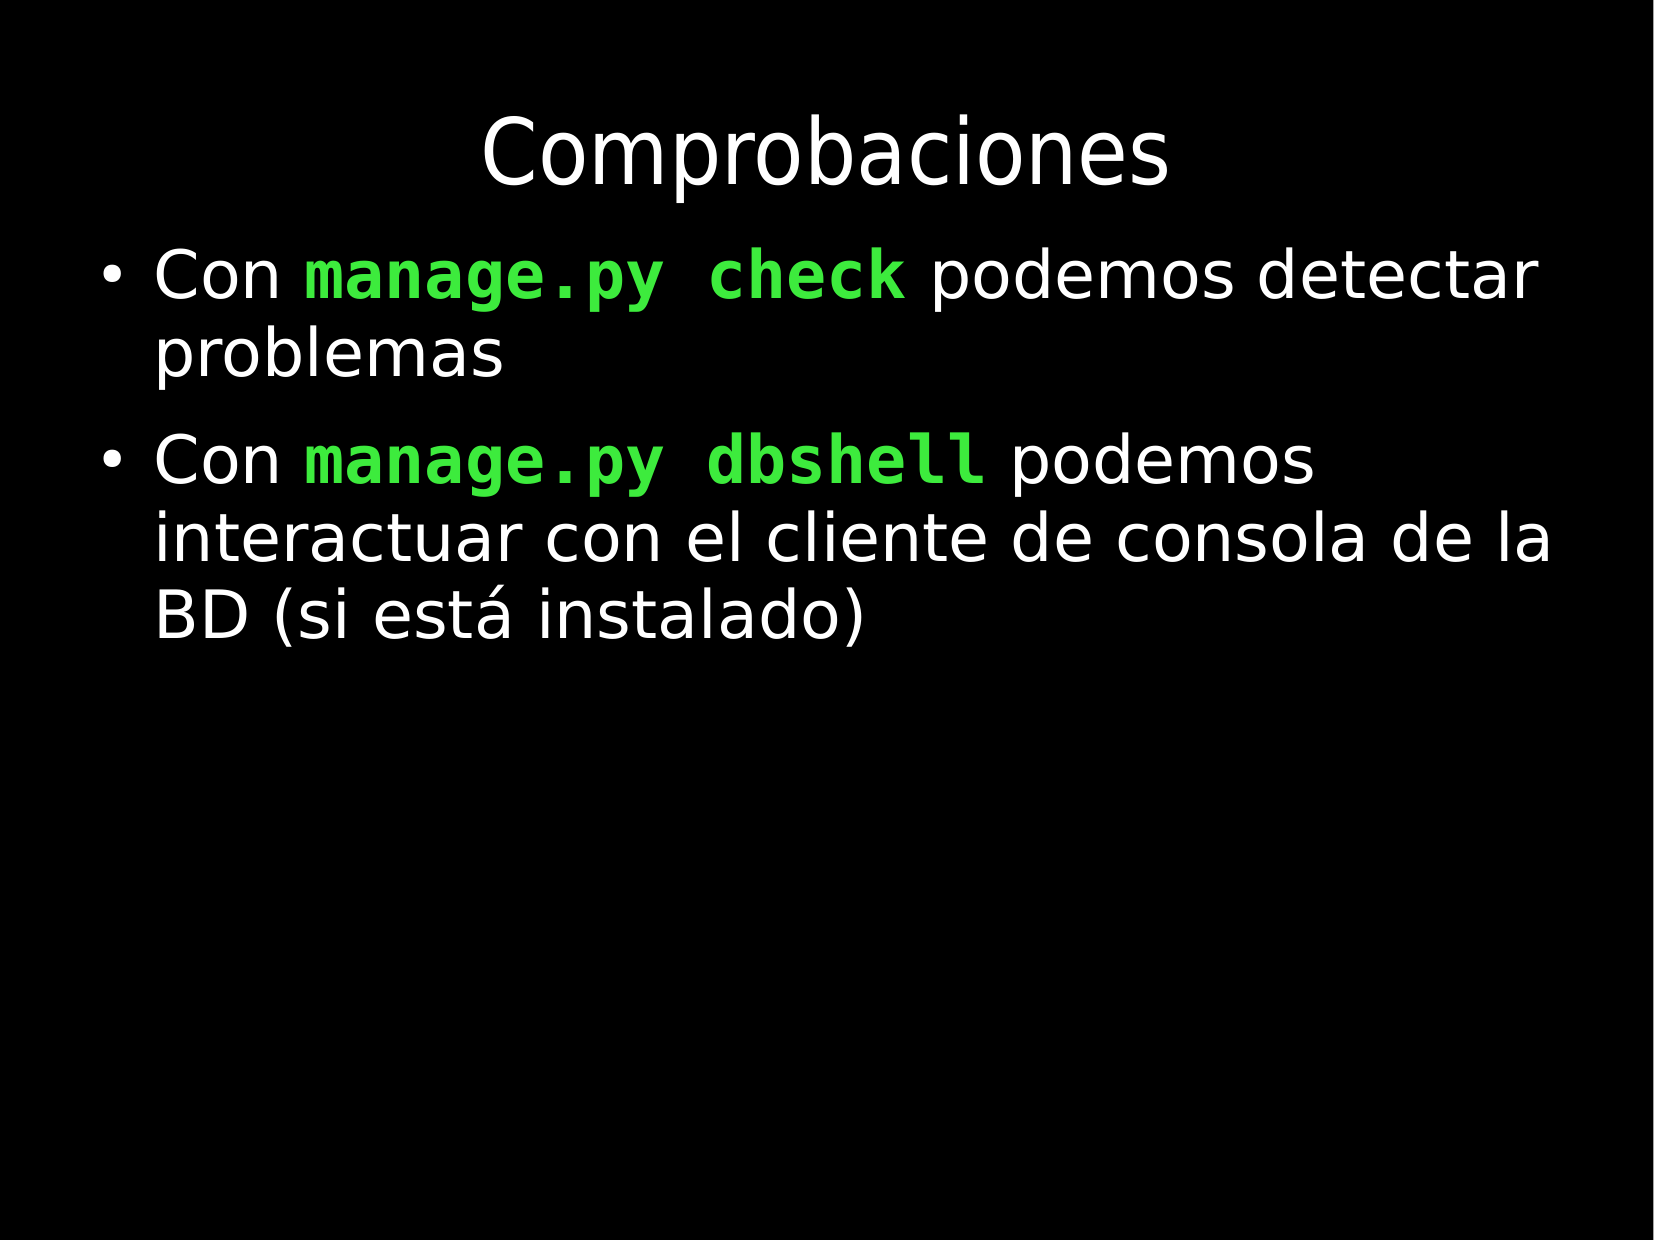

# Comprobaciones
Con manage.py check podemos detectar problemas
Con manage.py dbshell podemos interactuar con el cliente de consola de la BD (si está instalado)